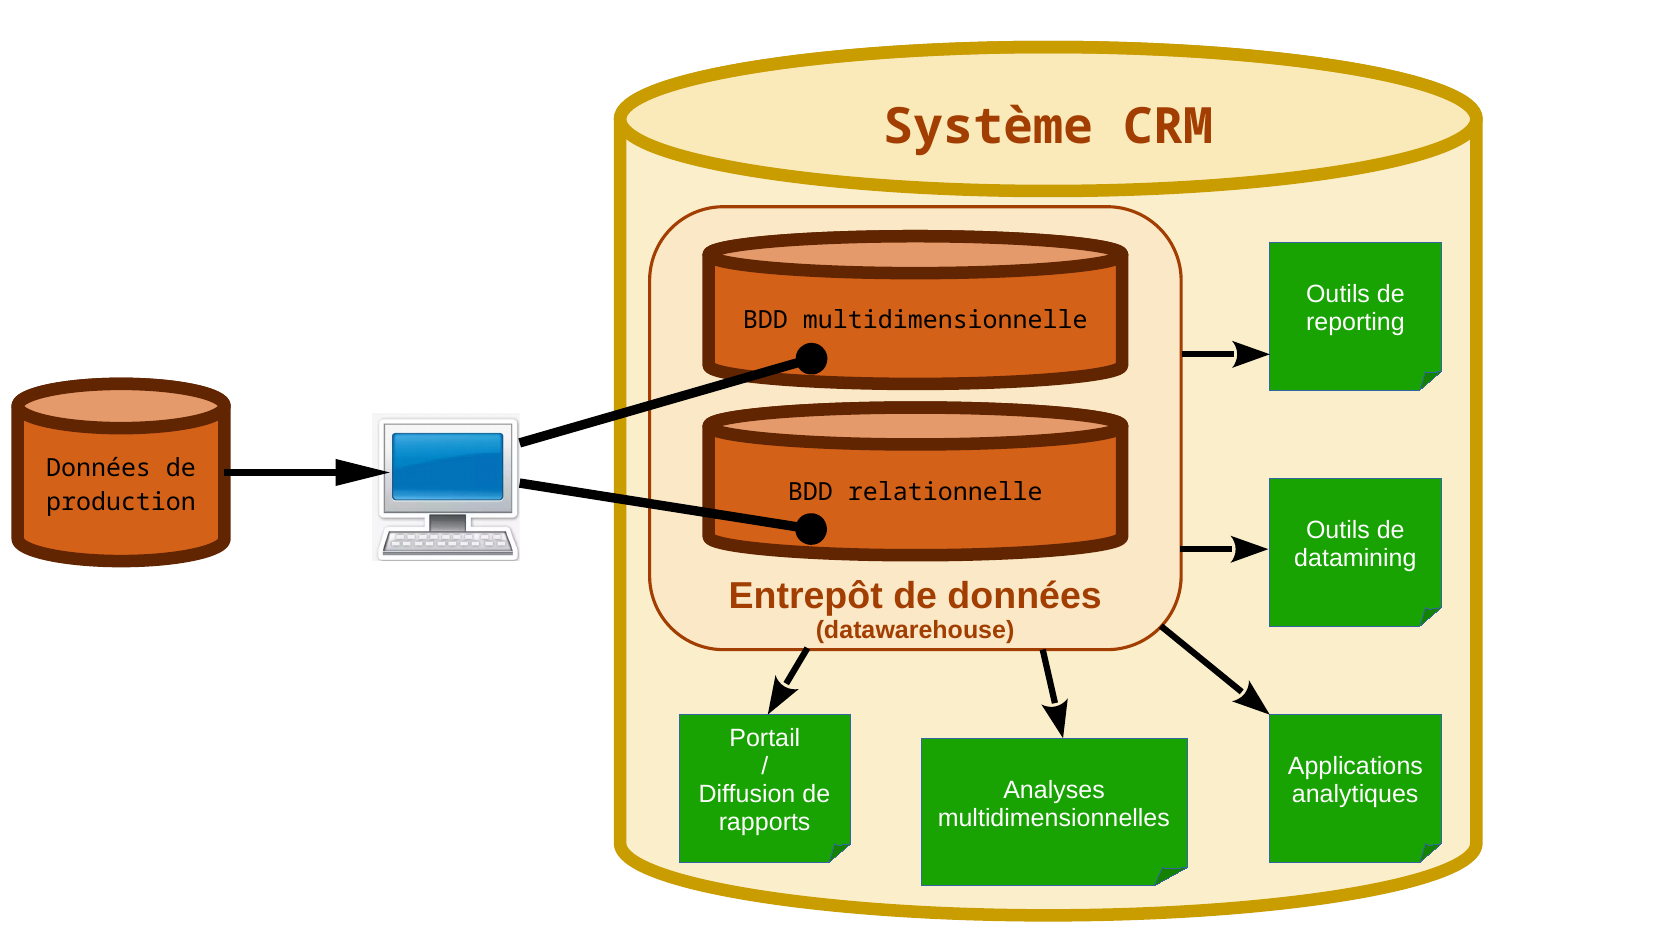

Système CRM
Entrepôt de données
(datawarehouse)
BDD multidimensionnelle
Outils de reporting
Données de production
BDD relationnelle
Outils de datamining
Portail
/
Diffusion de rapports
Applications analytiques
Analyses multidimensionnelles